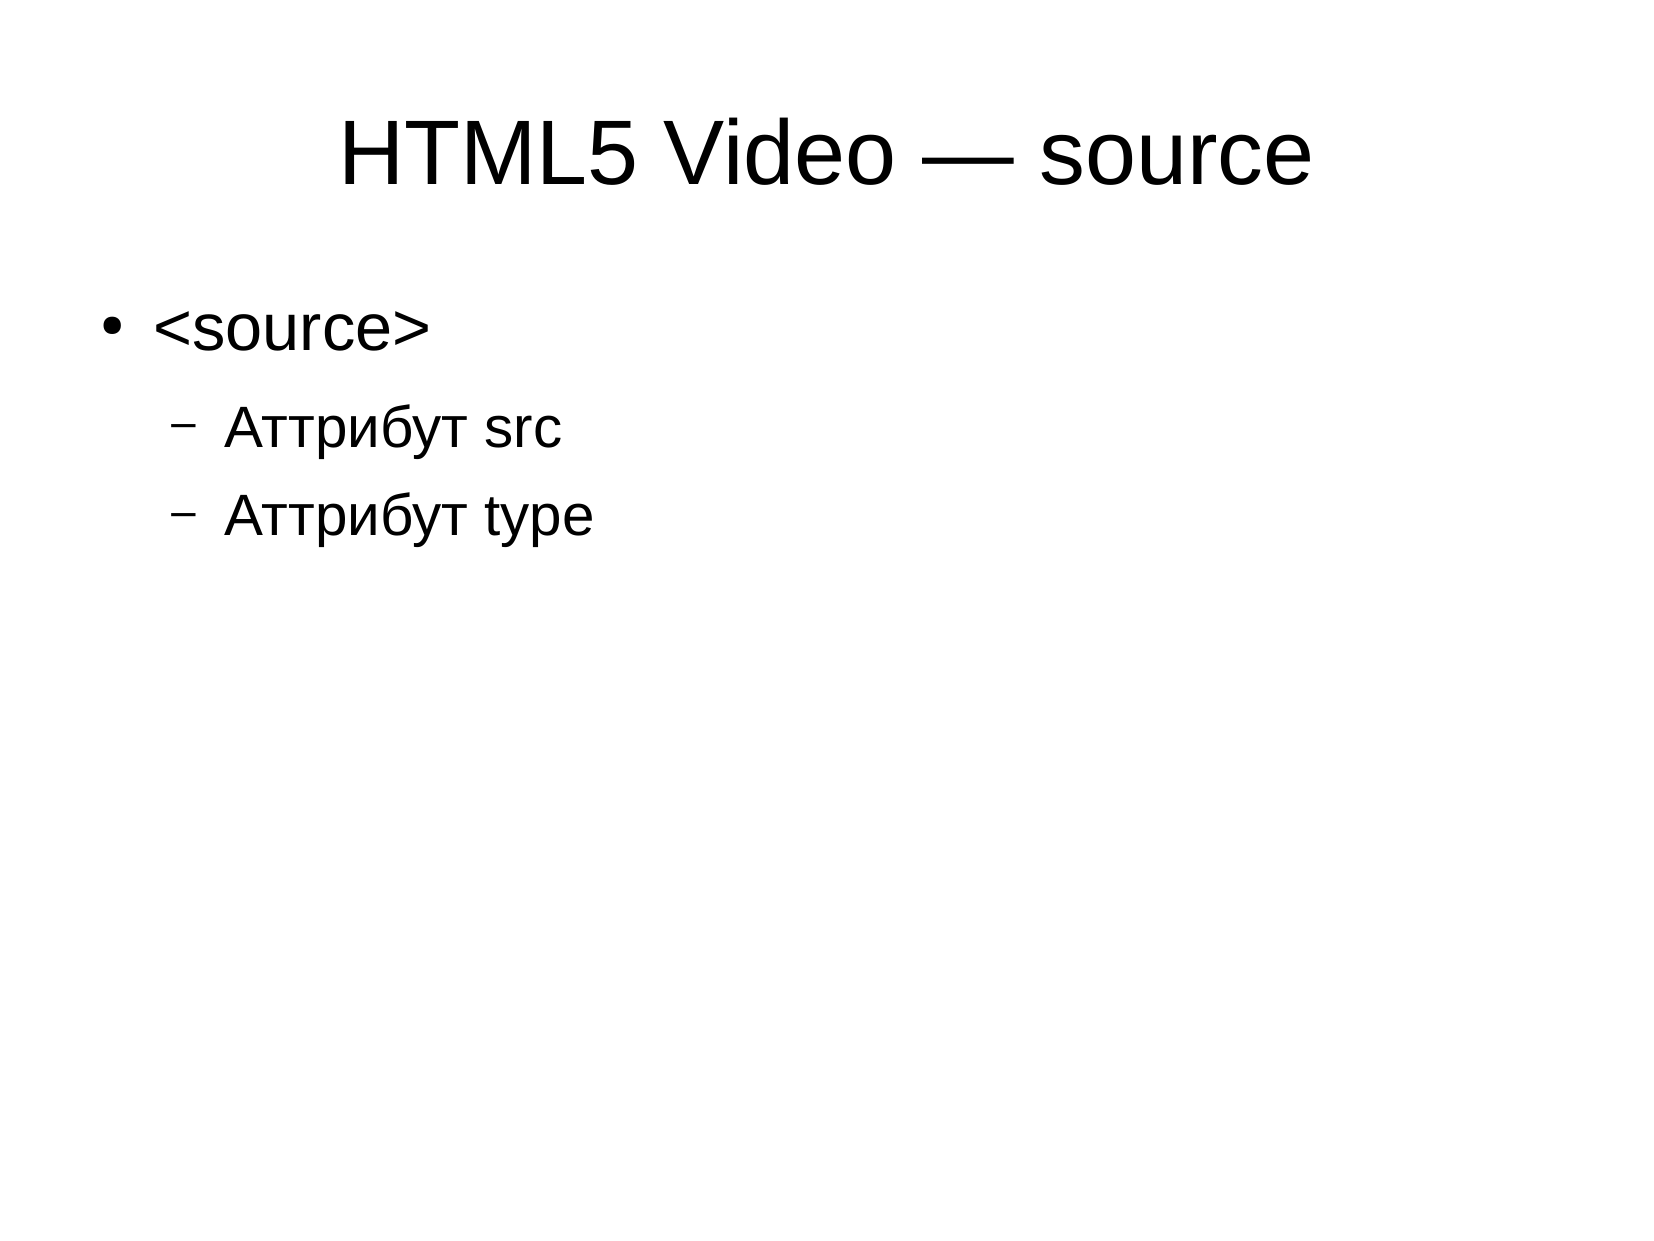

# HTML5 Video — source
<source>
Аттрибут src
Аттрибут type